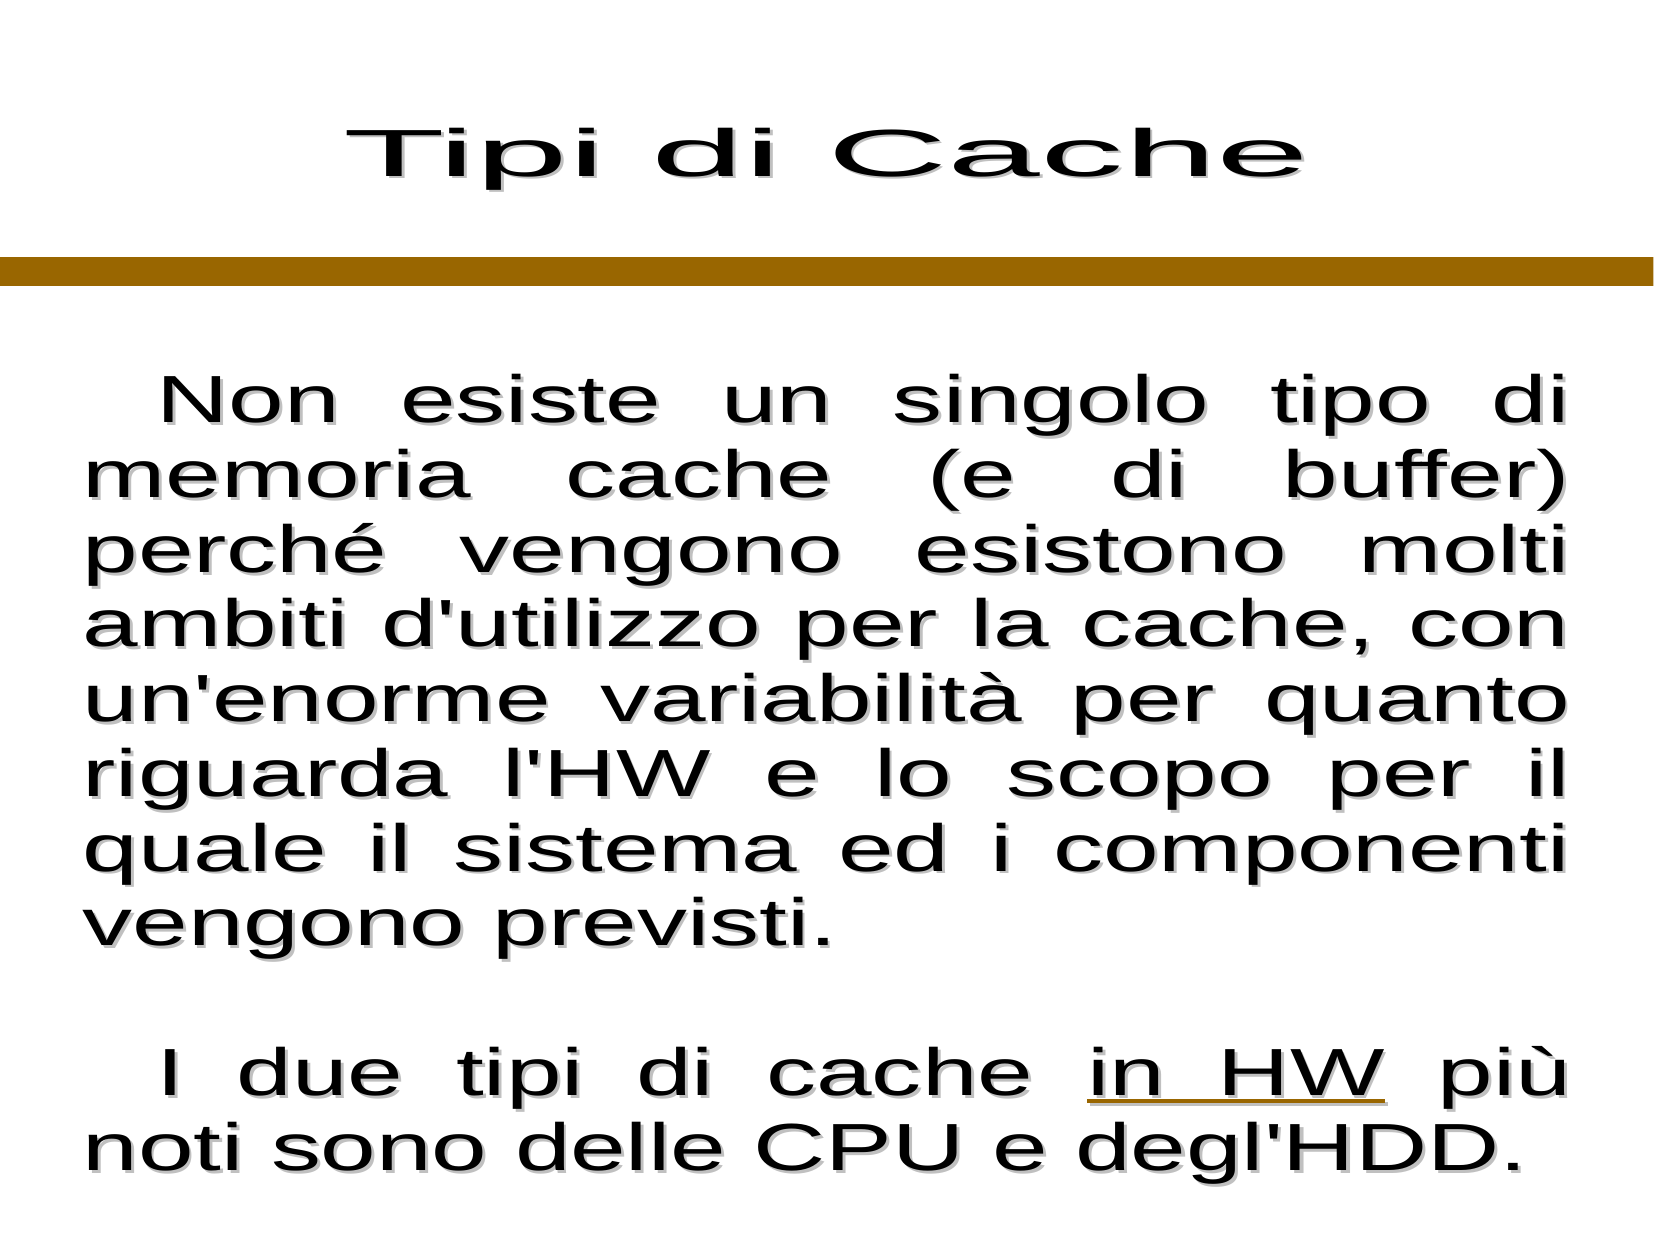

# Tipi di Cache
	Non esiste un singolo tipo di memoria cache (e di buffer) perché vengono esistono molti ambiti d'utilizzo per la cache, con un'enorme variabilità per quanto riguarda l'HW e lo scopo per il quale il sistema ed i componenti vengono previsti.
	I due tipi di cache in HW più noti sono delle CPU e degl'HDD.